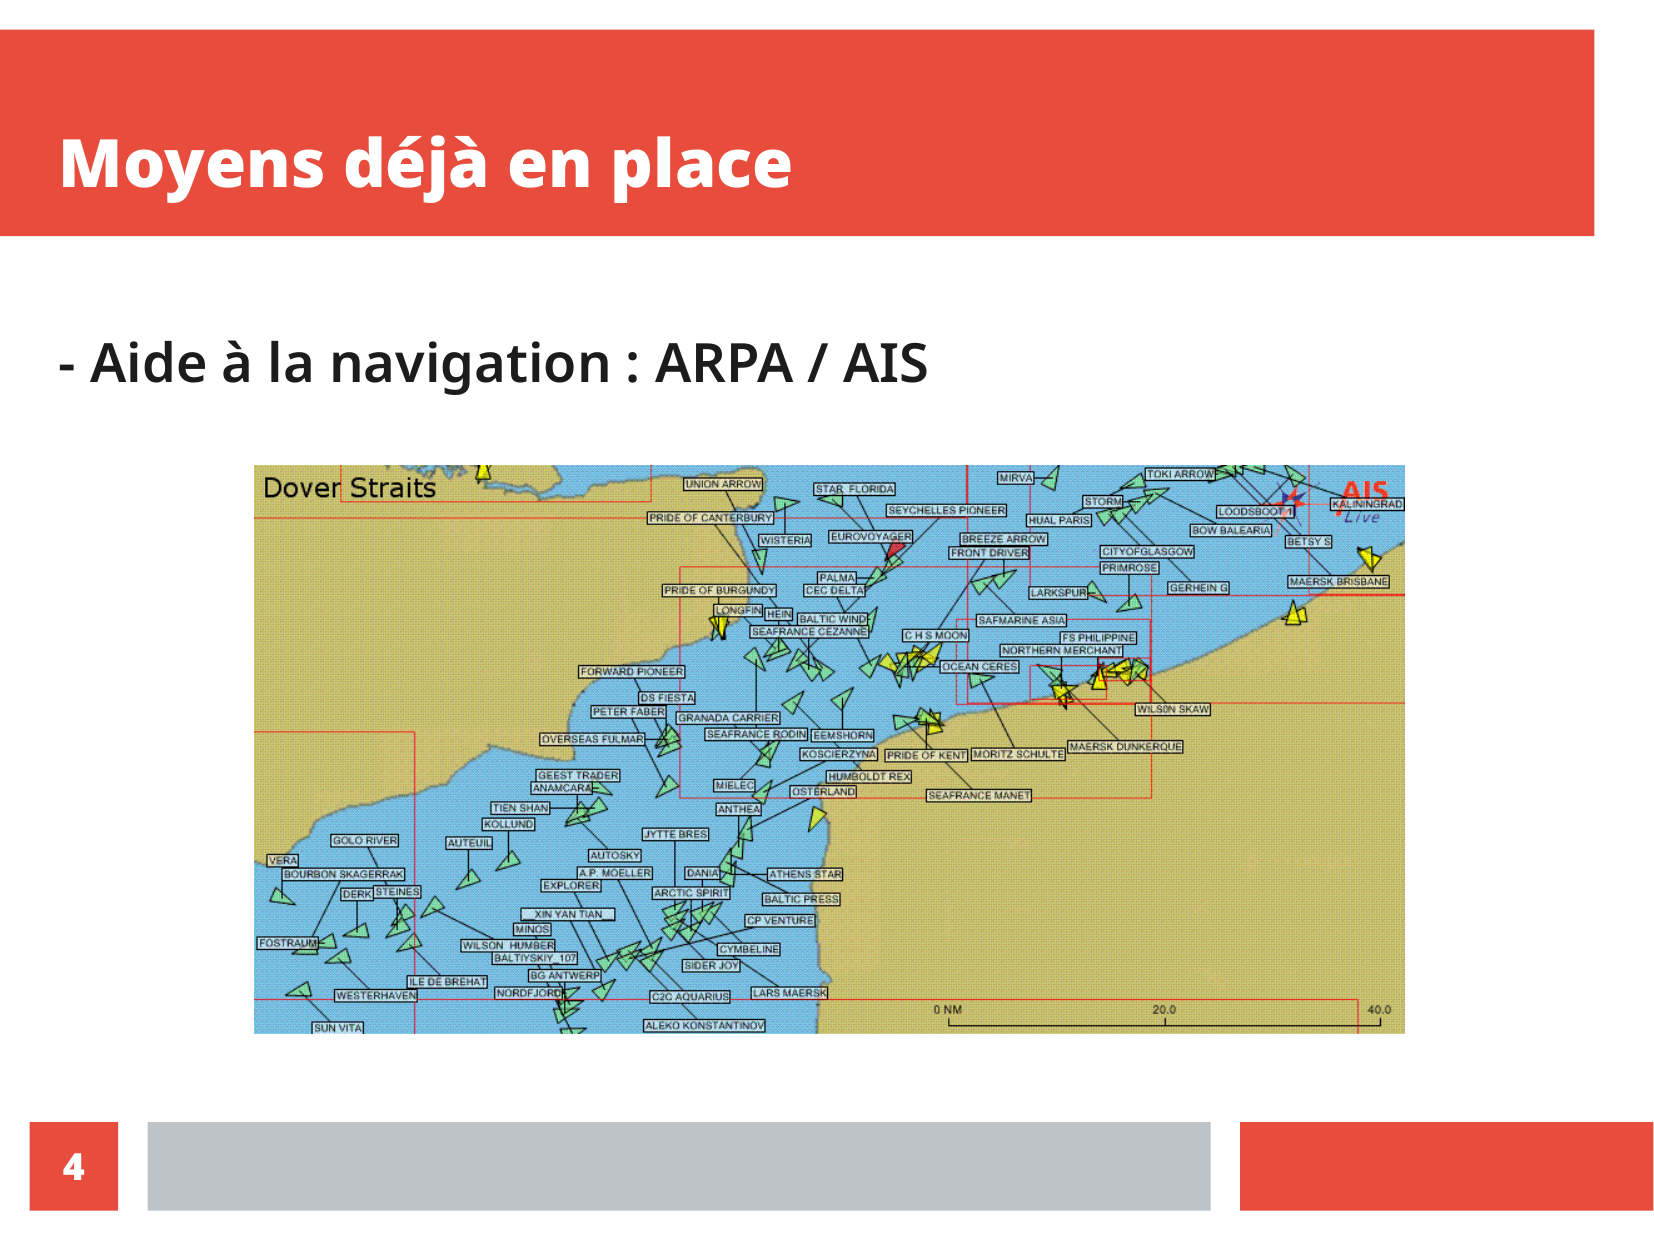

# Moyens déjà en place
- Aide à la navigation : ARPA / AIS
4